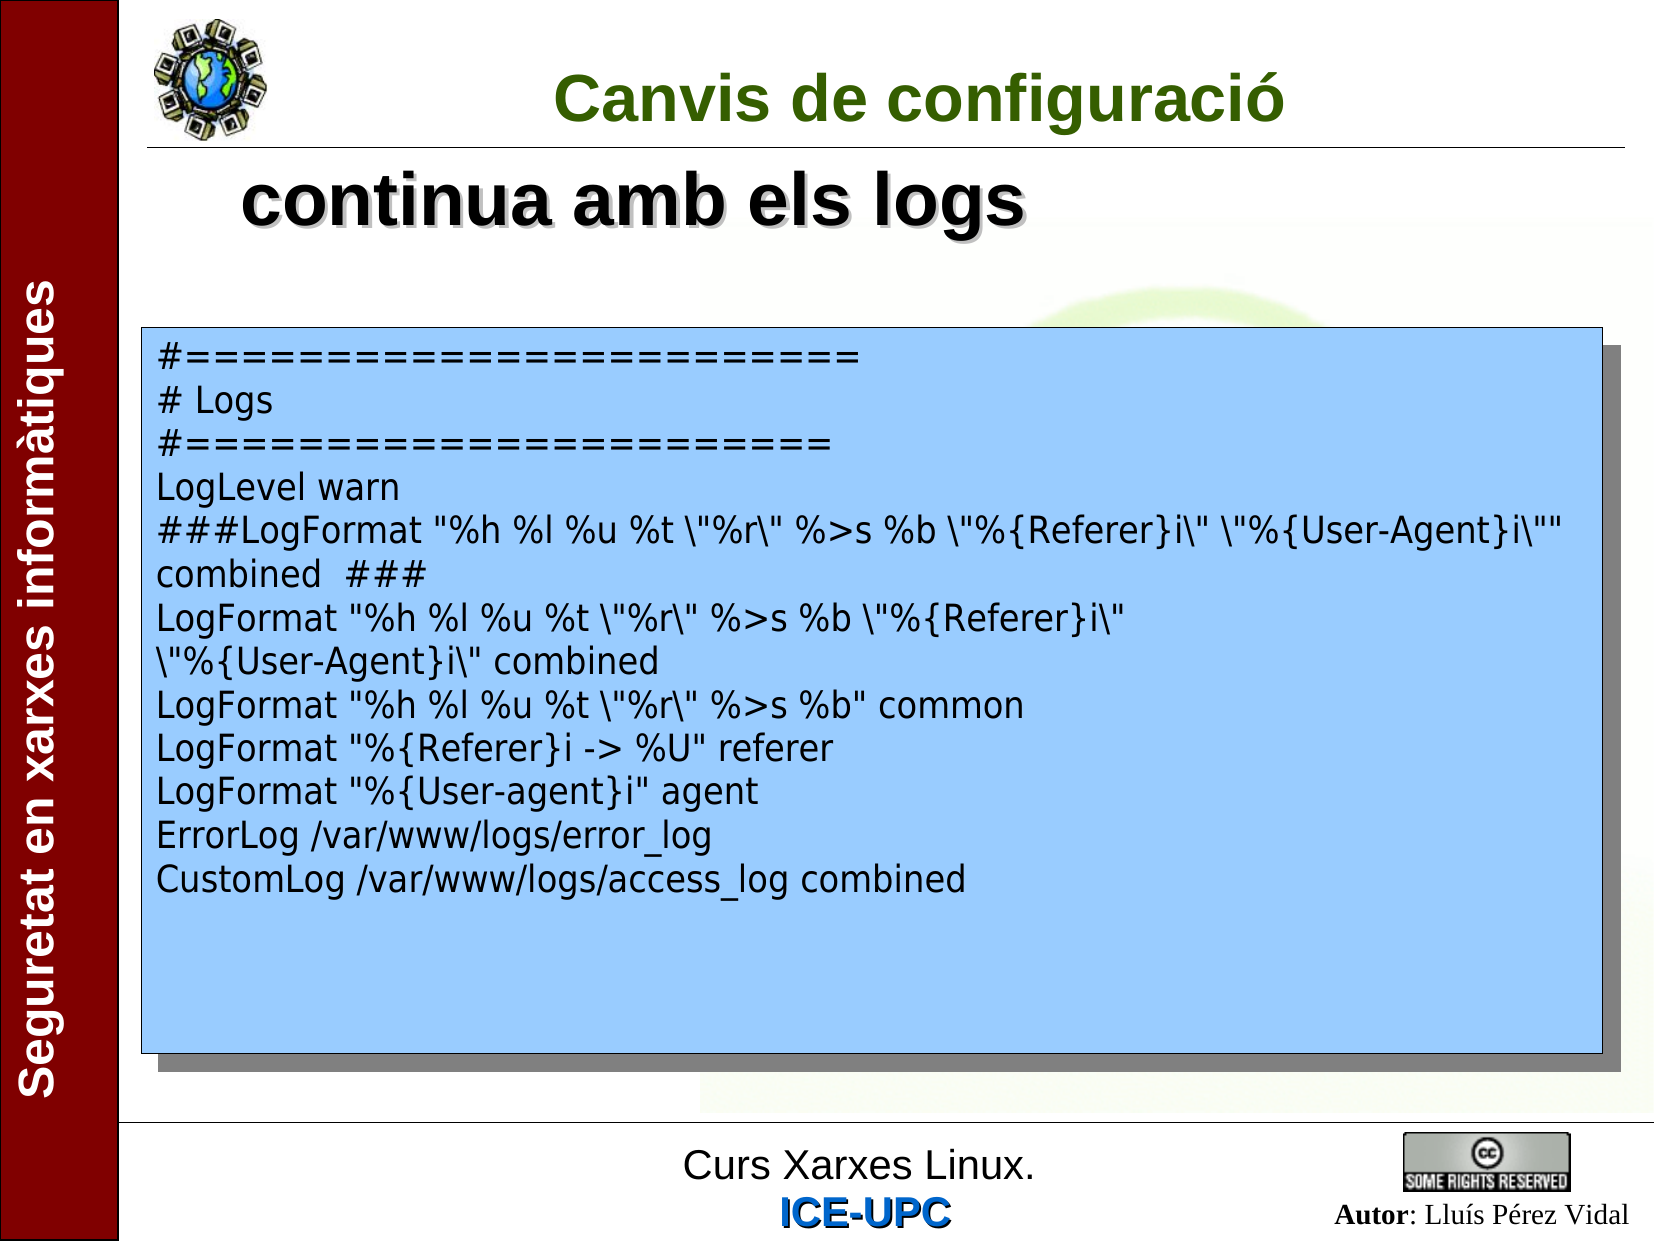

# Canvis de configuració
continua amb els logs
#========================
# Logs
#=======================
LogLevel warn
###LogFormat "%h %l %u %t \"%r\" %>s %b \"%{Referer}i\" \"%{User-Agent}i\"" combined ###
LogFormat "%h %l %u %t \"%r\" %>s %b \"%{Referer}i\"
\"%{User-Agent}i\" combined
LogFormat "%h %l %u %t \"%r\" %>s %b" common
LogFormat "%{Referer}i -> %U" referer
LogFormat "%{User-agent}i" agent
ErrorLog /var/www/logs/error_log
CustomLog /var/www/logs/access_log combined